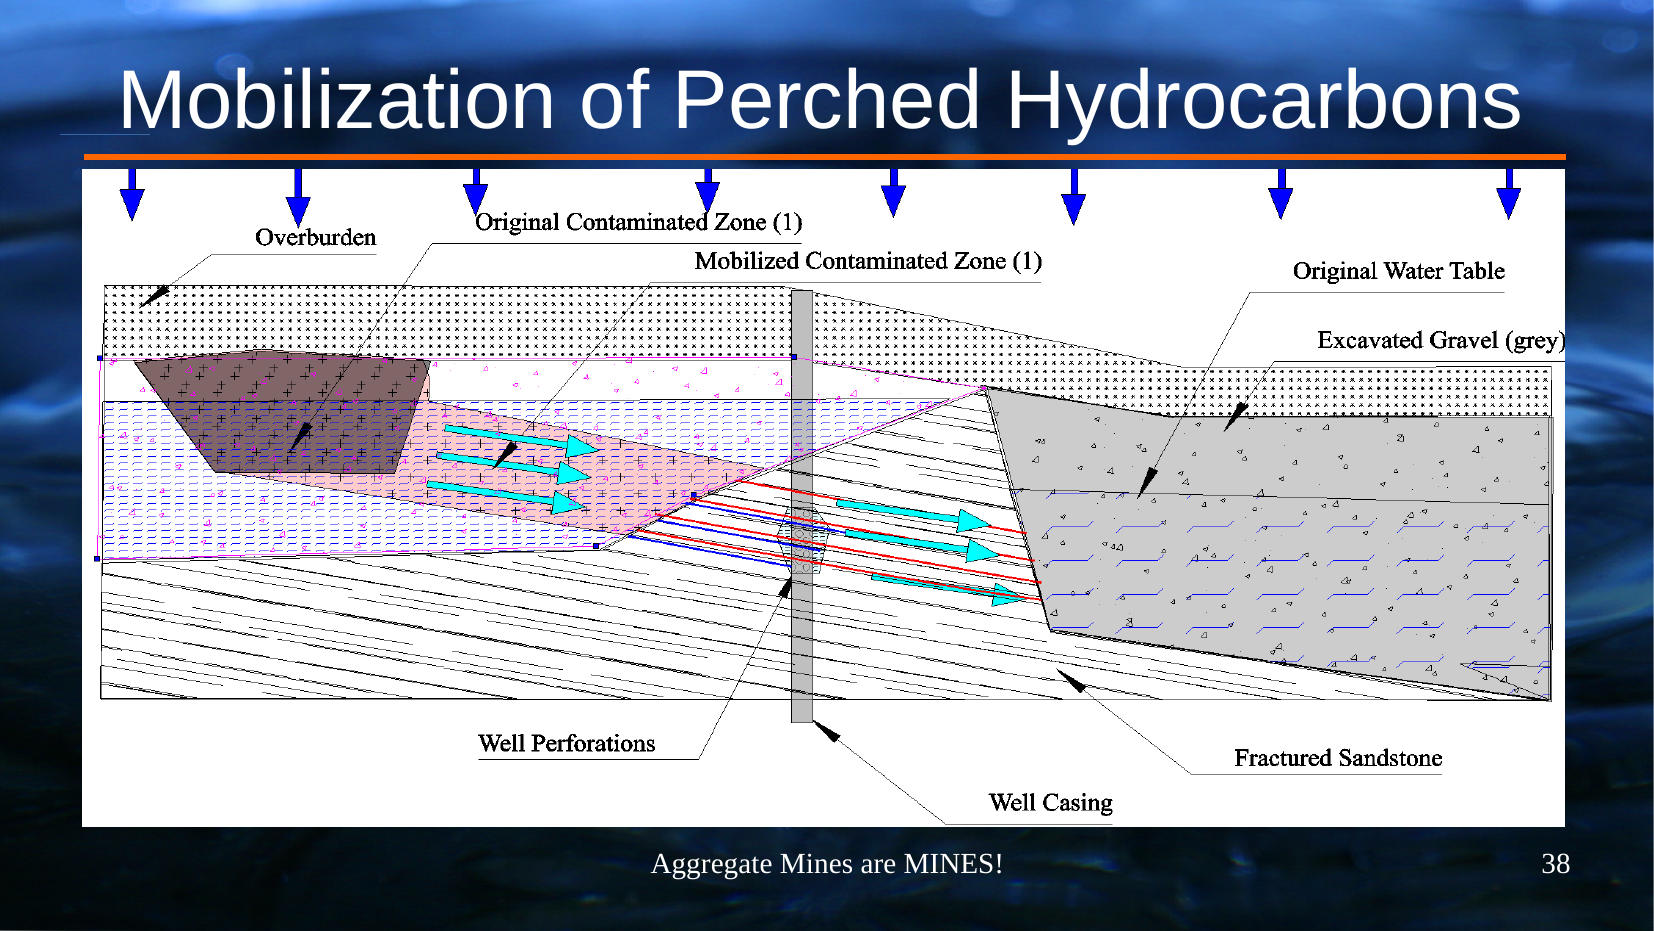

# Mobilization of Perched Hydrocarbons
Aggregate Mines are MINES!
38